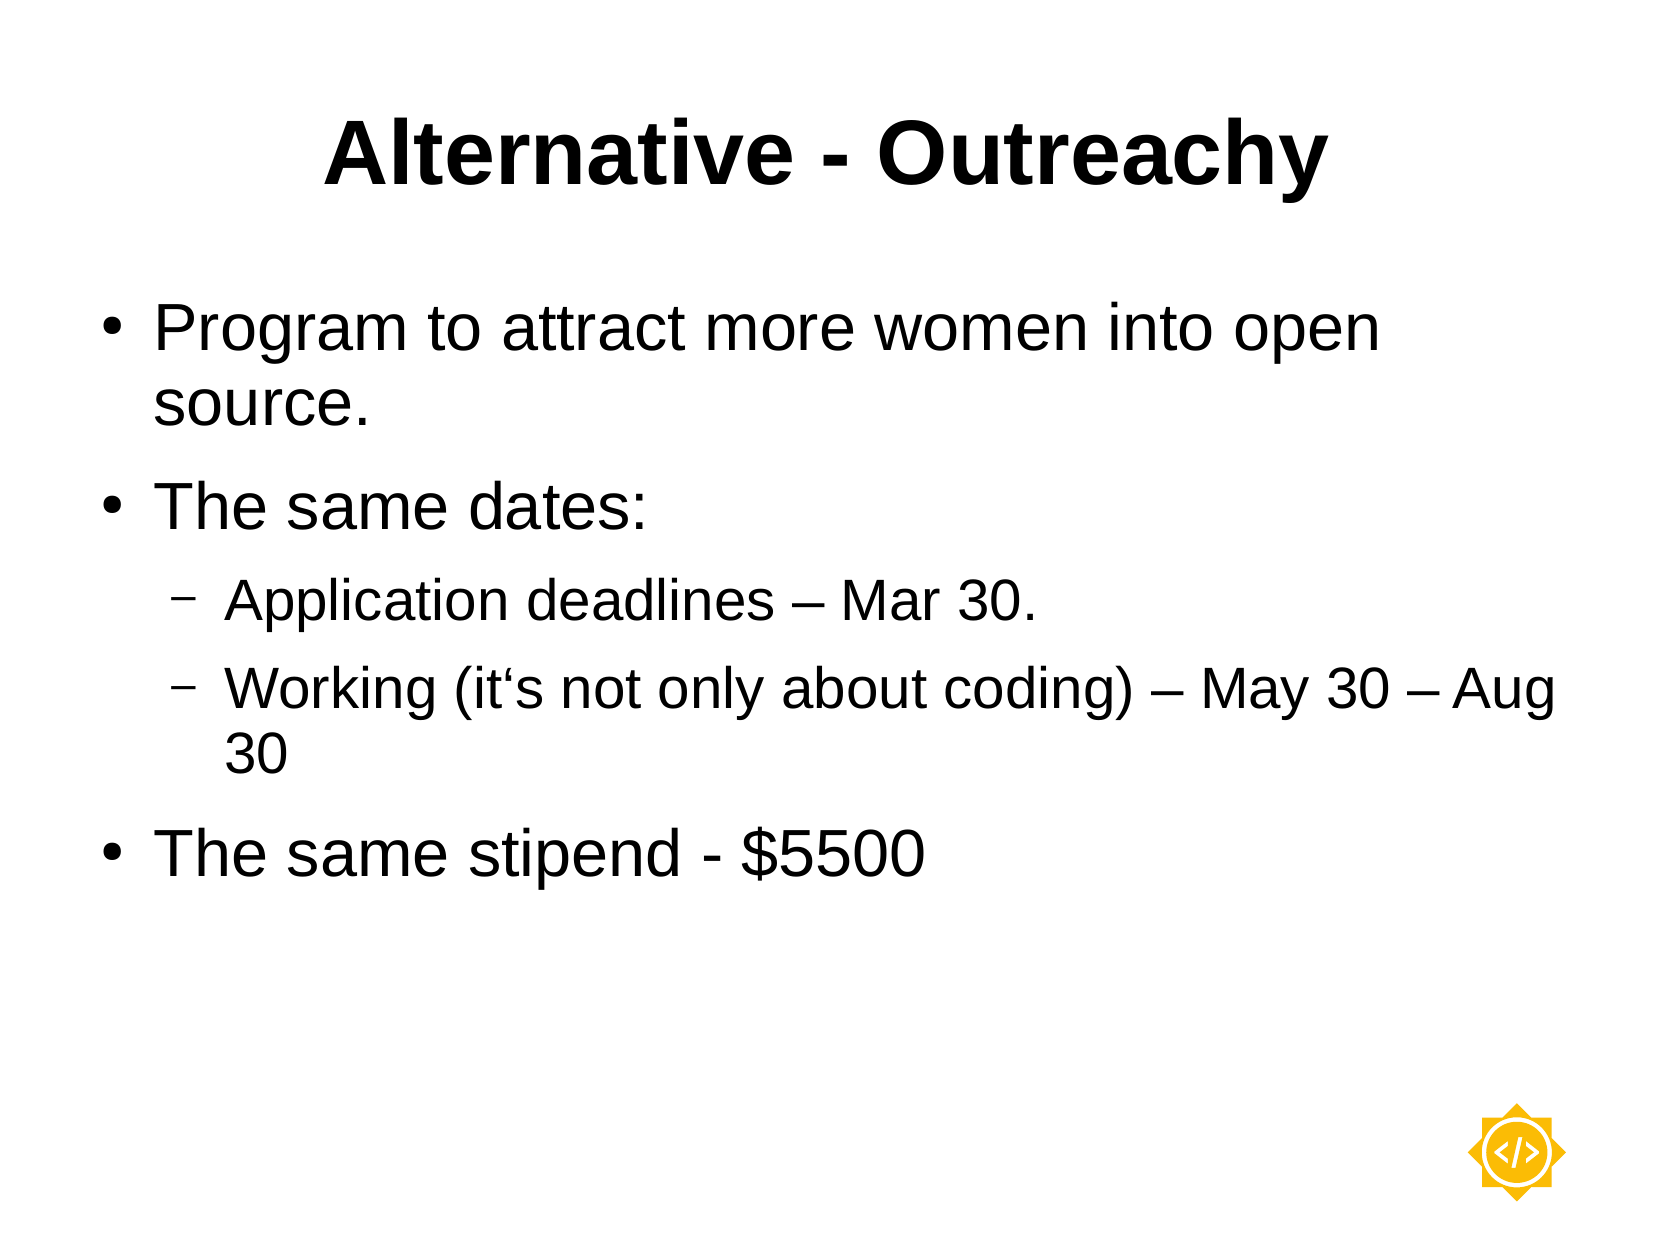

# Alternative - Outreachy
Program to attract more women into open source.
The same dates:
Application deadlines – Mar 30.
Working (it‘s not only about coding) – May 30 – Aug 30
The same stipend - $5500